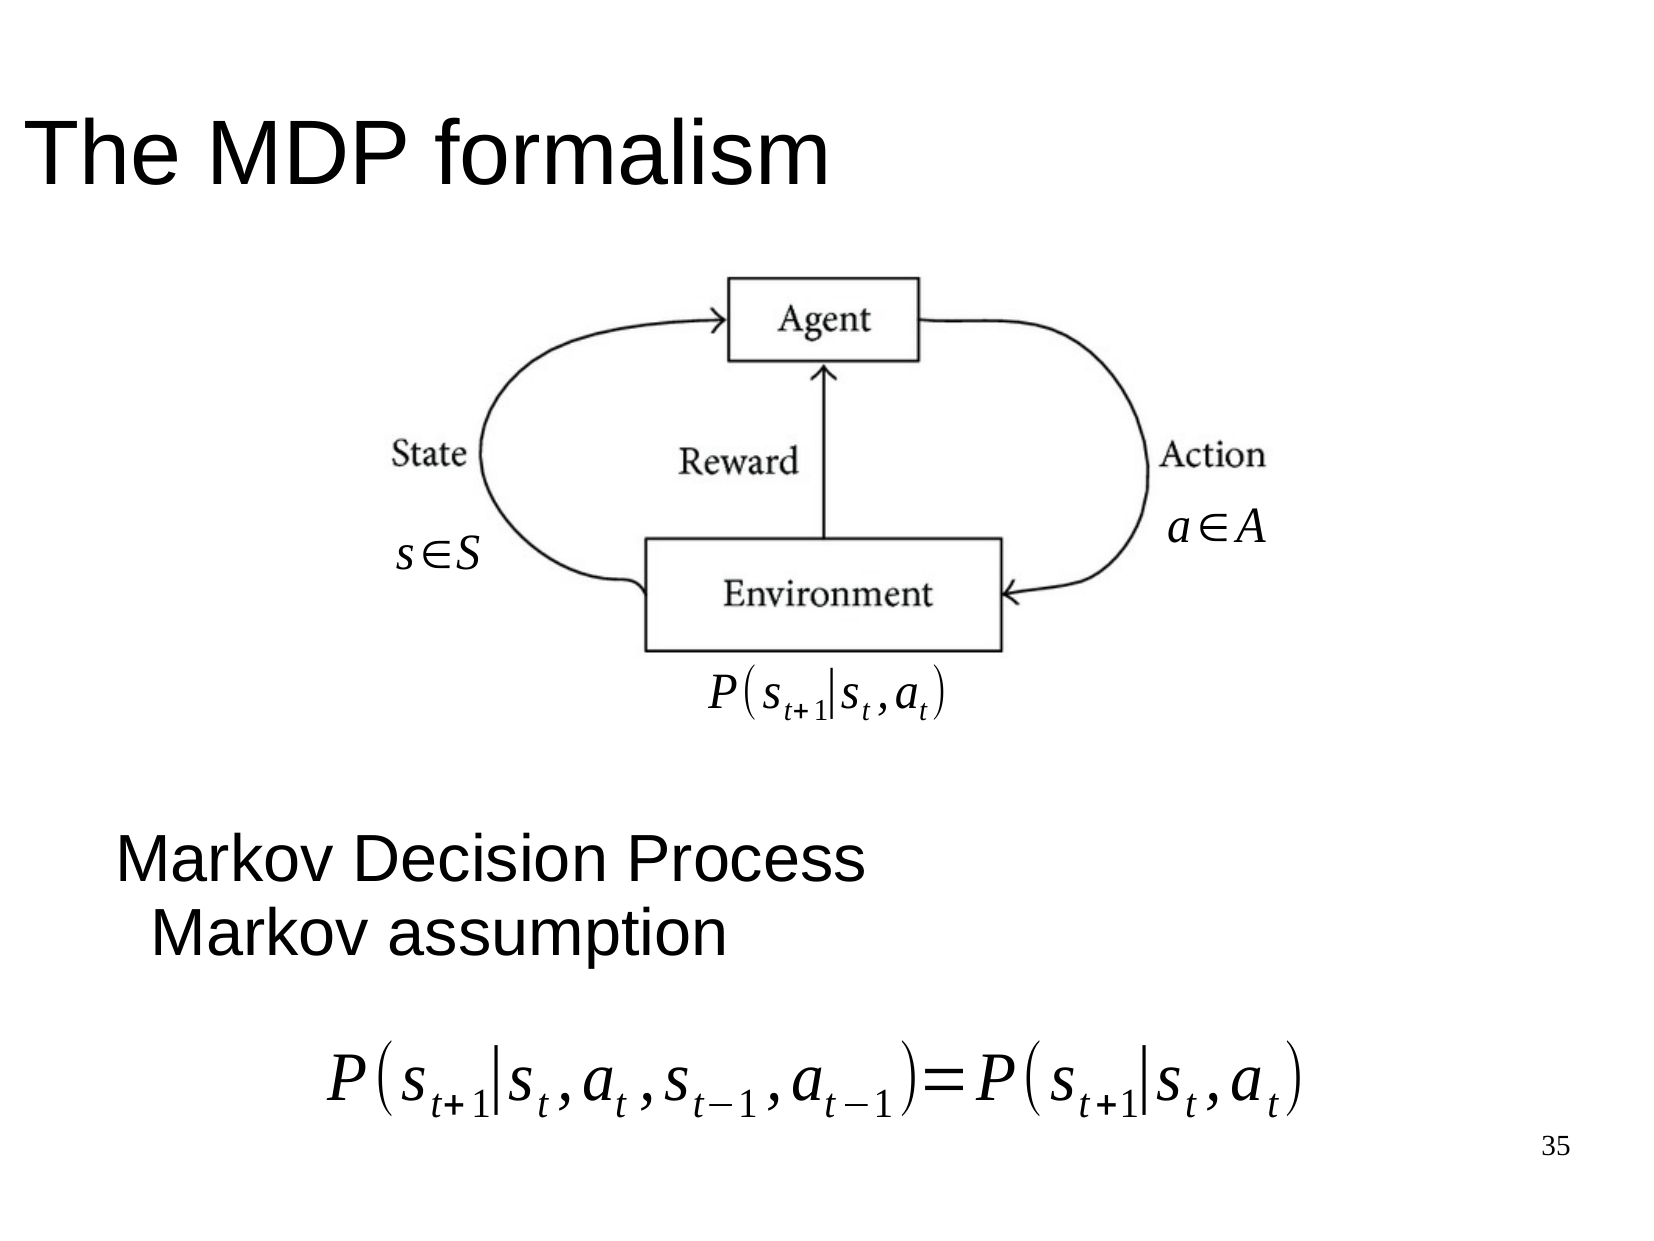

# The MDP formalism
Markov Decision Process
Markov assumption
35